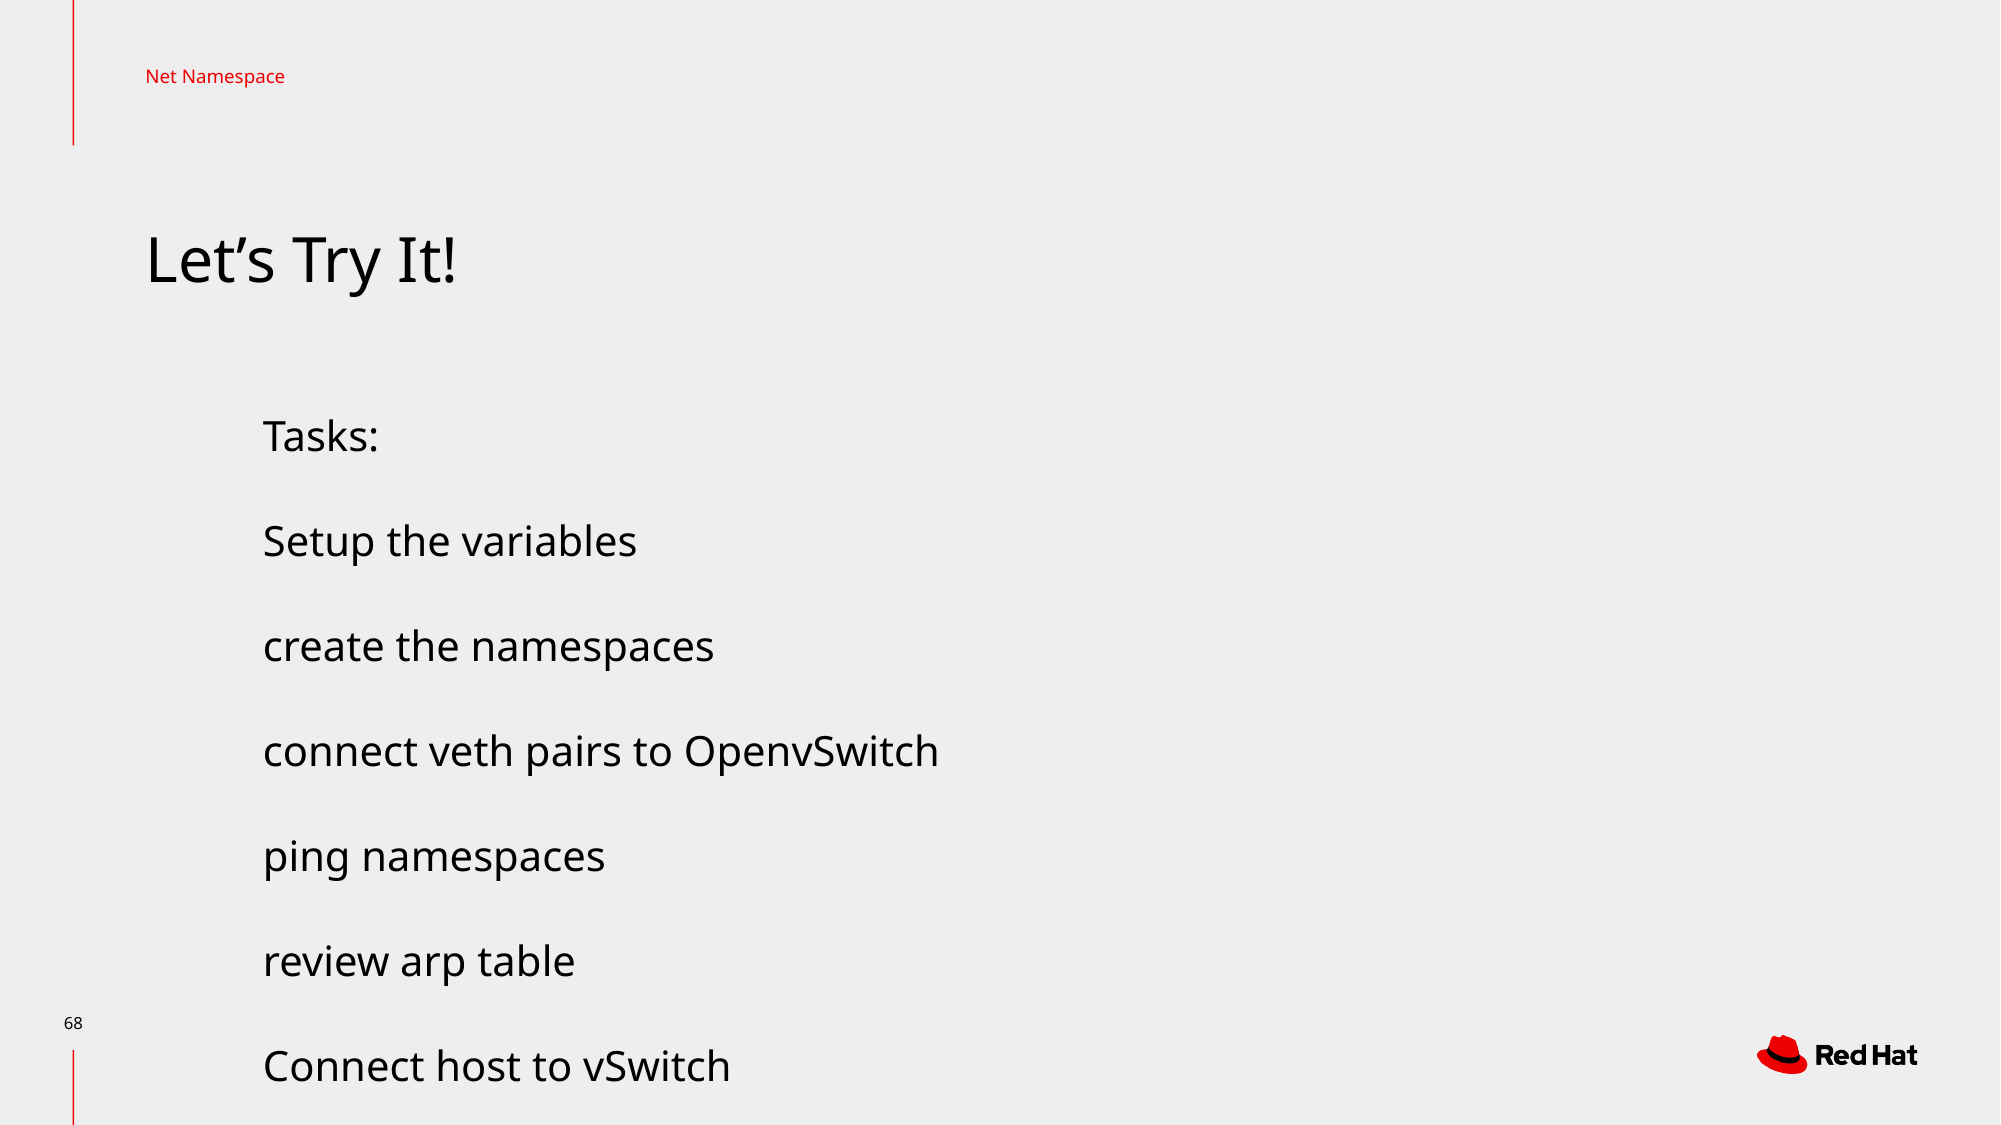

# Net Namespace
Let’s Try It!
Tasks:
Setup the variables
create the namespaces
connect veth pairs to OpenvSwitch
ping namespaces
review arp table
Connect host to vSwitch